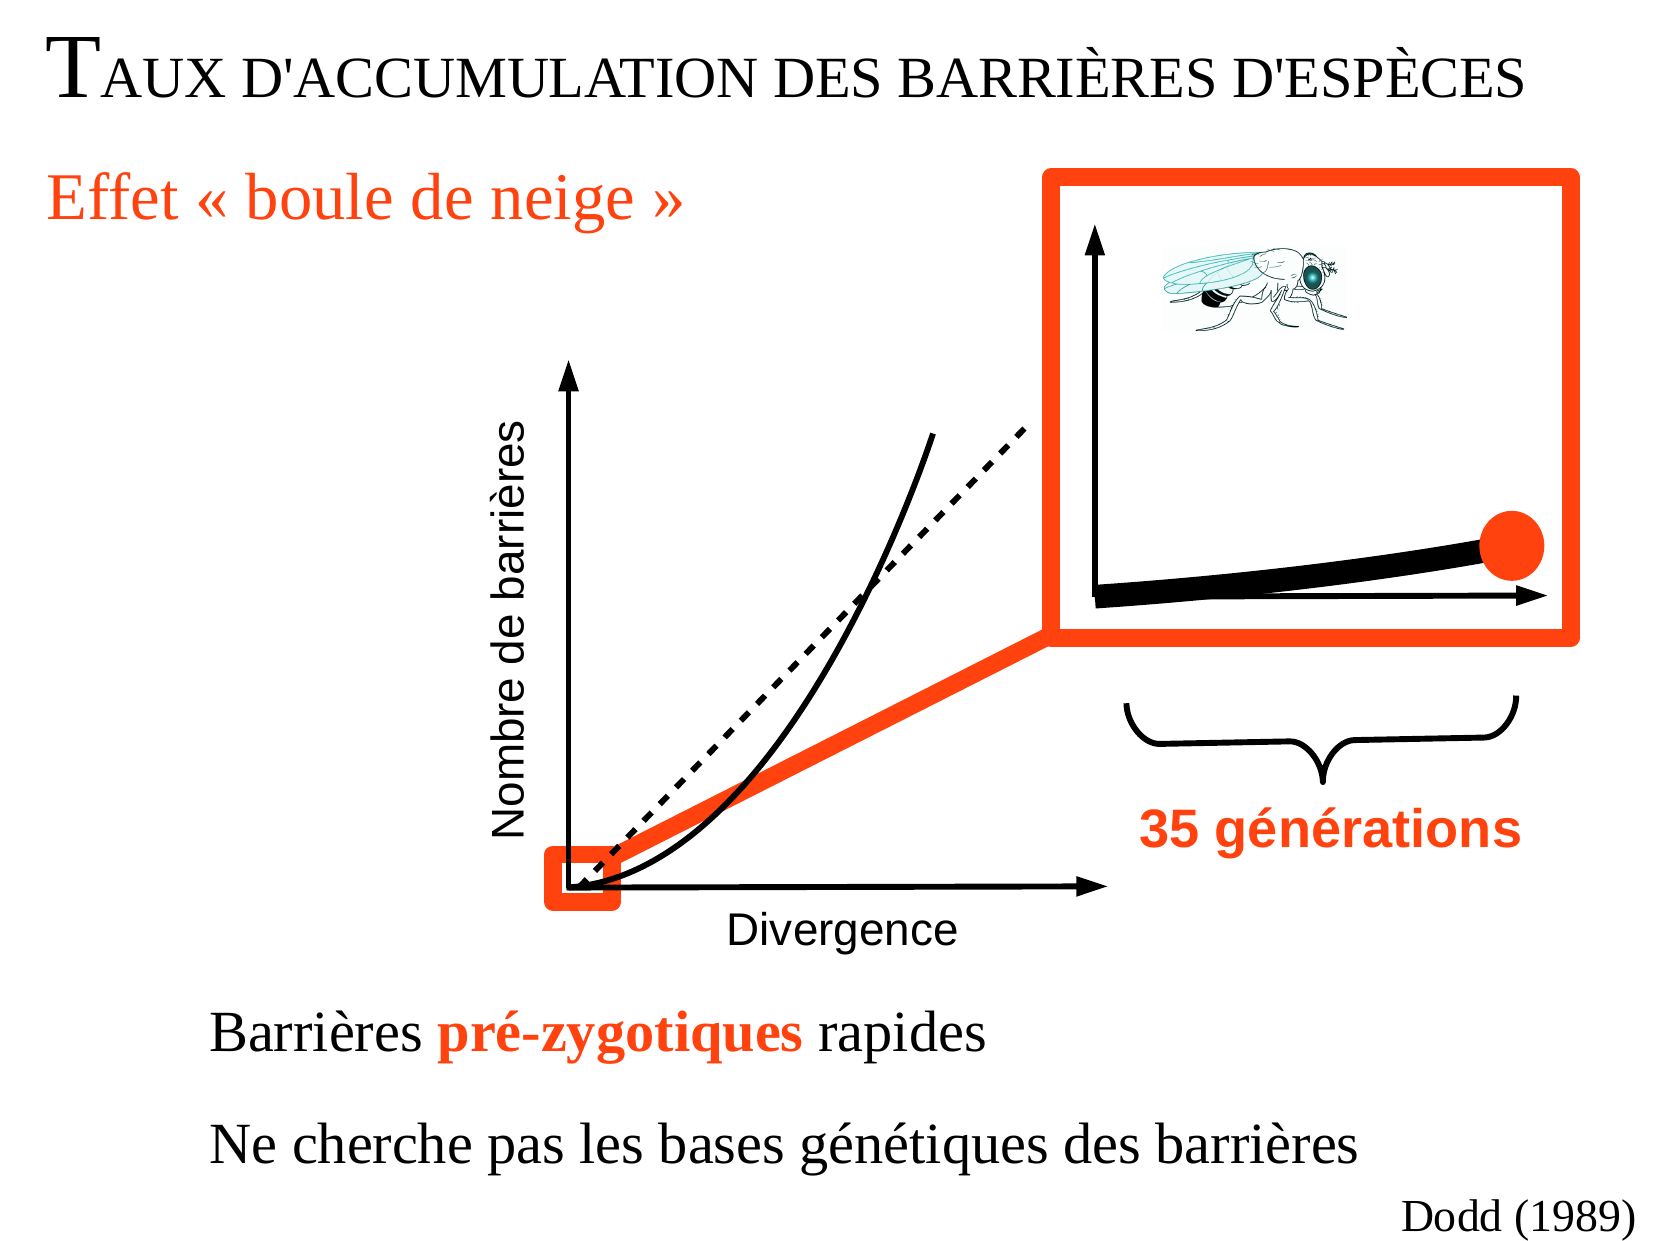

TAUX D'ACCUMULATION DES BARRIÈRES D'ESPÈCES
Effet « boule de neige »
Nombre de barrières
35 générations
Divergence
Barrières pré-zygotiques rapides
Ne cherche pas les bases génétiques des barrières
Dodd (1989)